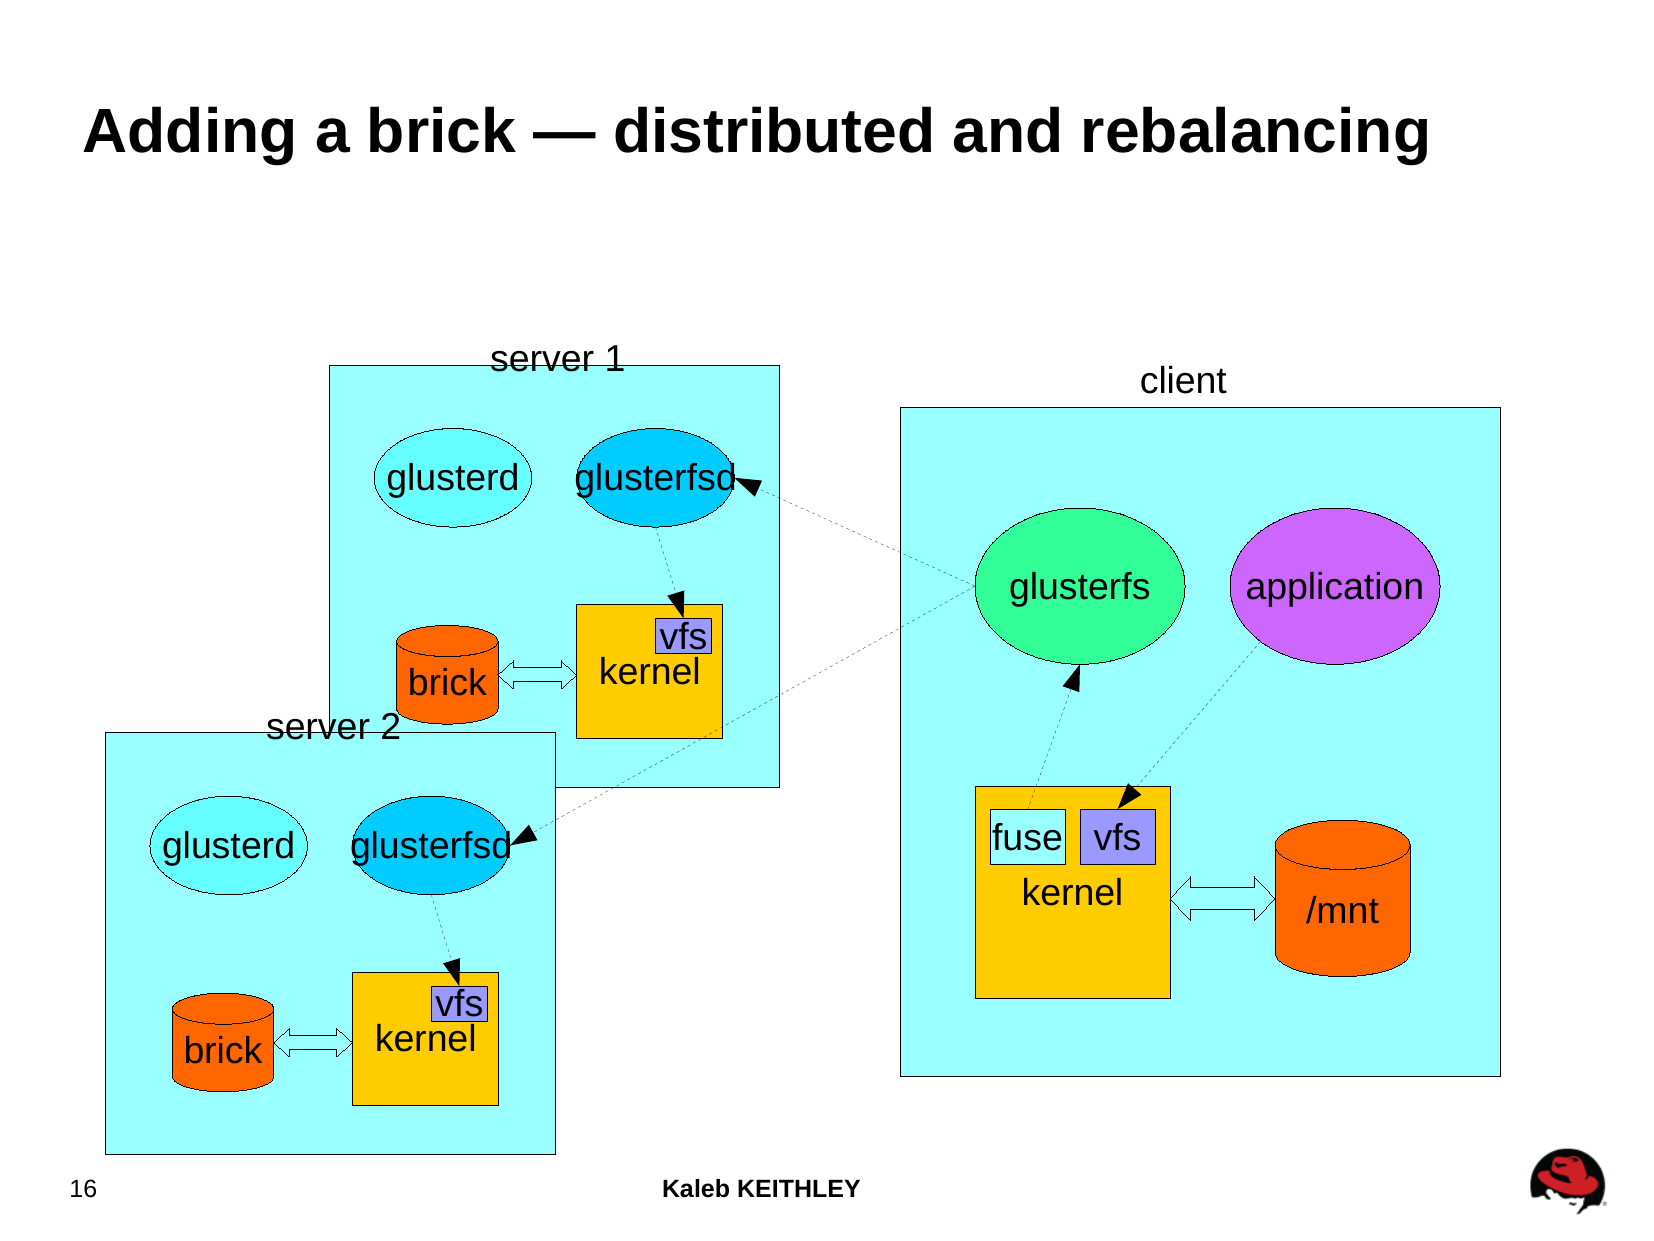

Adding a brick — distributed and rebalancing
#
server 1
client
glusterd
glusterfsd
glusterfs
application
kernel
vfs
brick
server 2
kernel
glusterd
glusterfsd
fuse
vfs
/mnt
kernel
vfs
brick